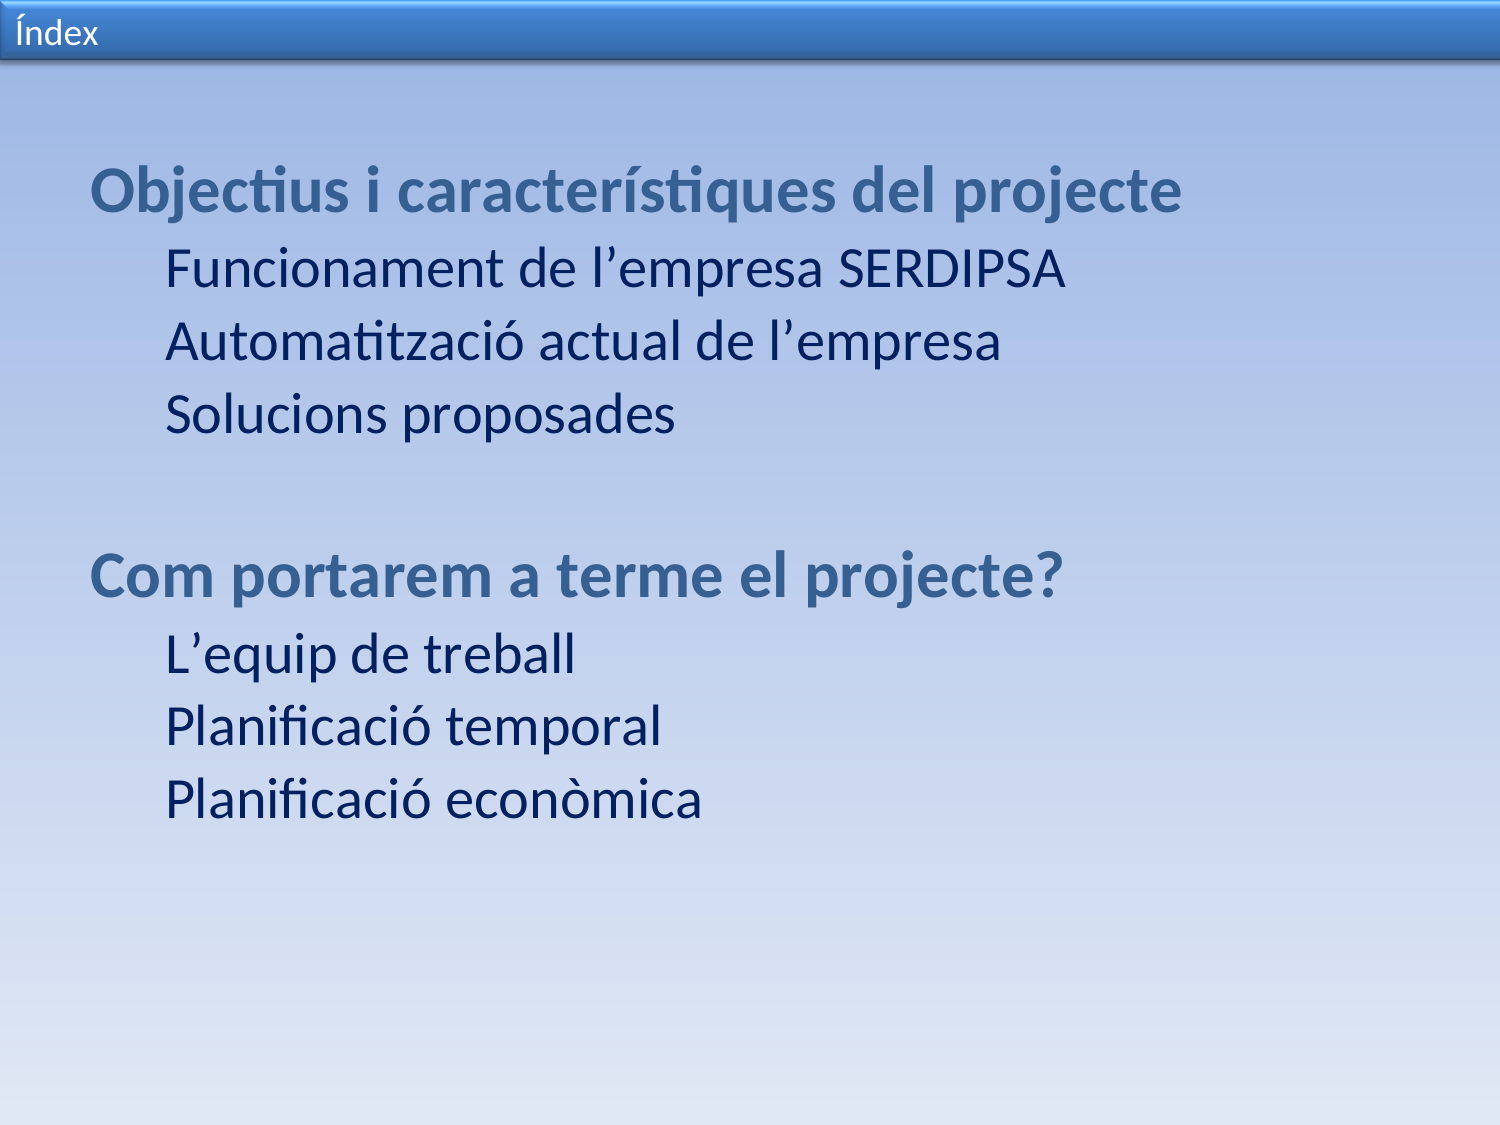

Índex
# Objectius i característiques del projecte
Funcionament de l’empresa SERDIPSA
Automatització actual de l’empresa
Solucions proposades
Com portarem a terme el projecte?
L’equip de treball
Planificació temporal
Planificació econòmica